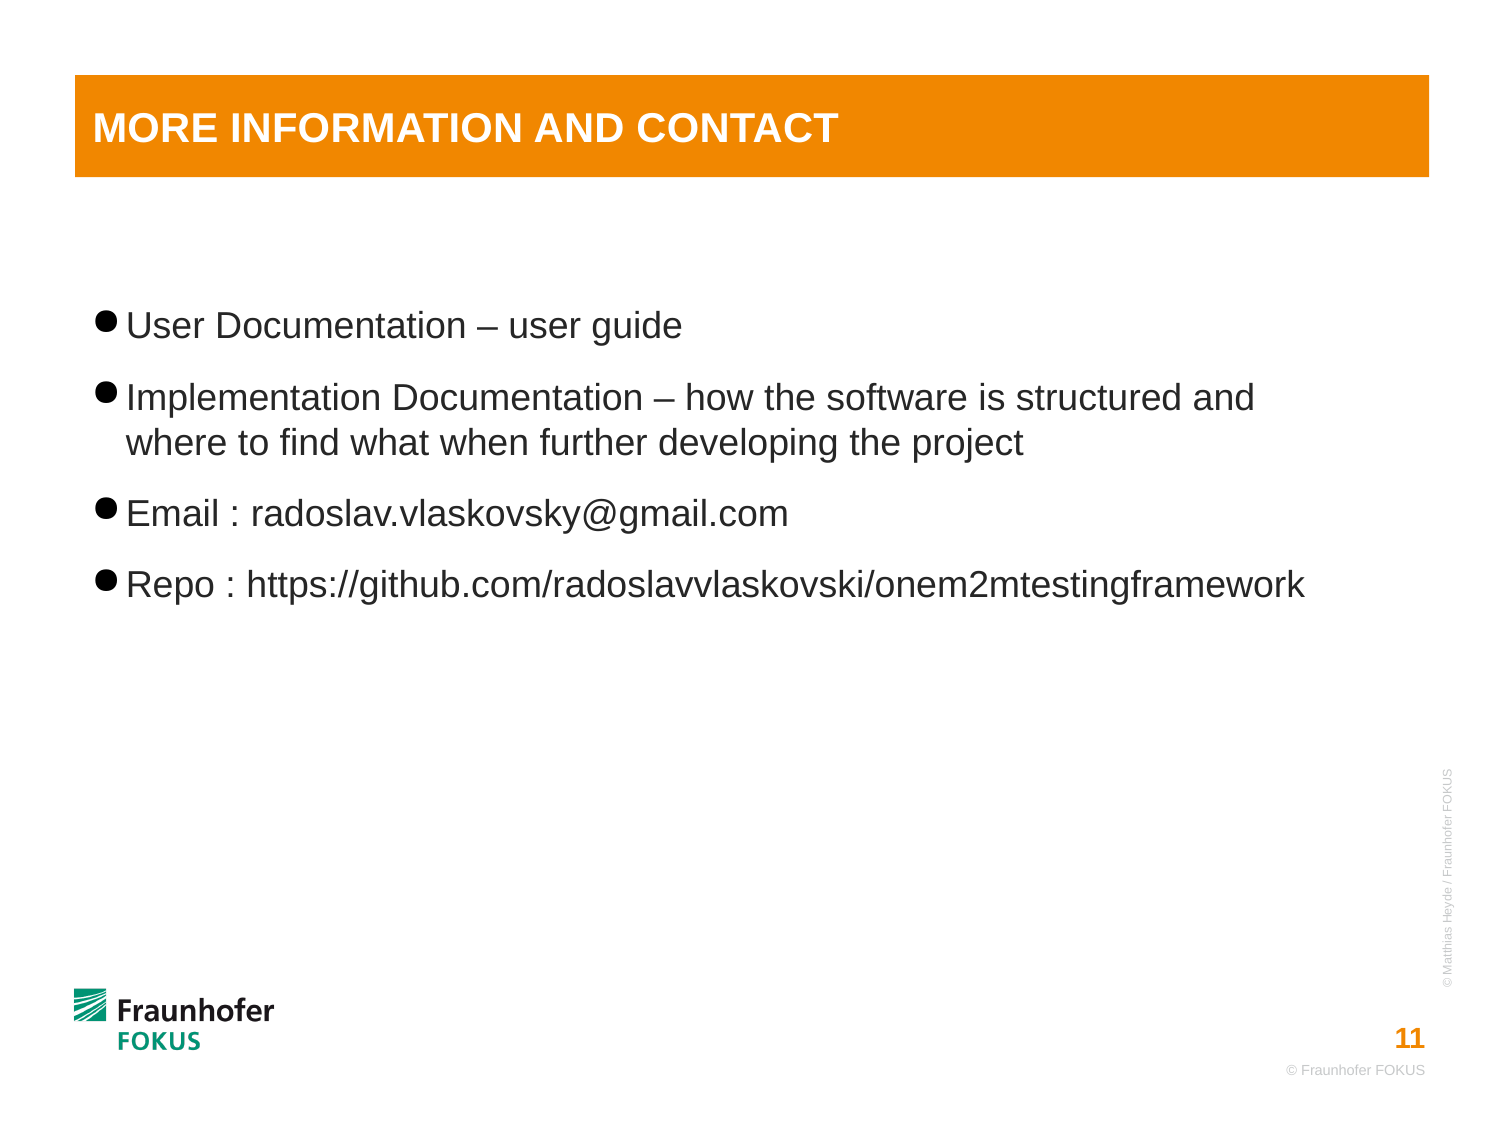

# More Information and Contact
User Documentation – user guide
Implementation Documentation – how the software is structured and where to find what when further developing the project
Email : radoslav.vlaskovsky@gmail.com
Repo : https://github.com/radoslavvlaskovski/onem2mtestingframework
©Matthias Heyde / Fraunhofer FOKUS
© Matthias Heyde / Fraunhofer FOKUS
© Fraunhofer FOKUS